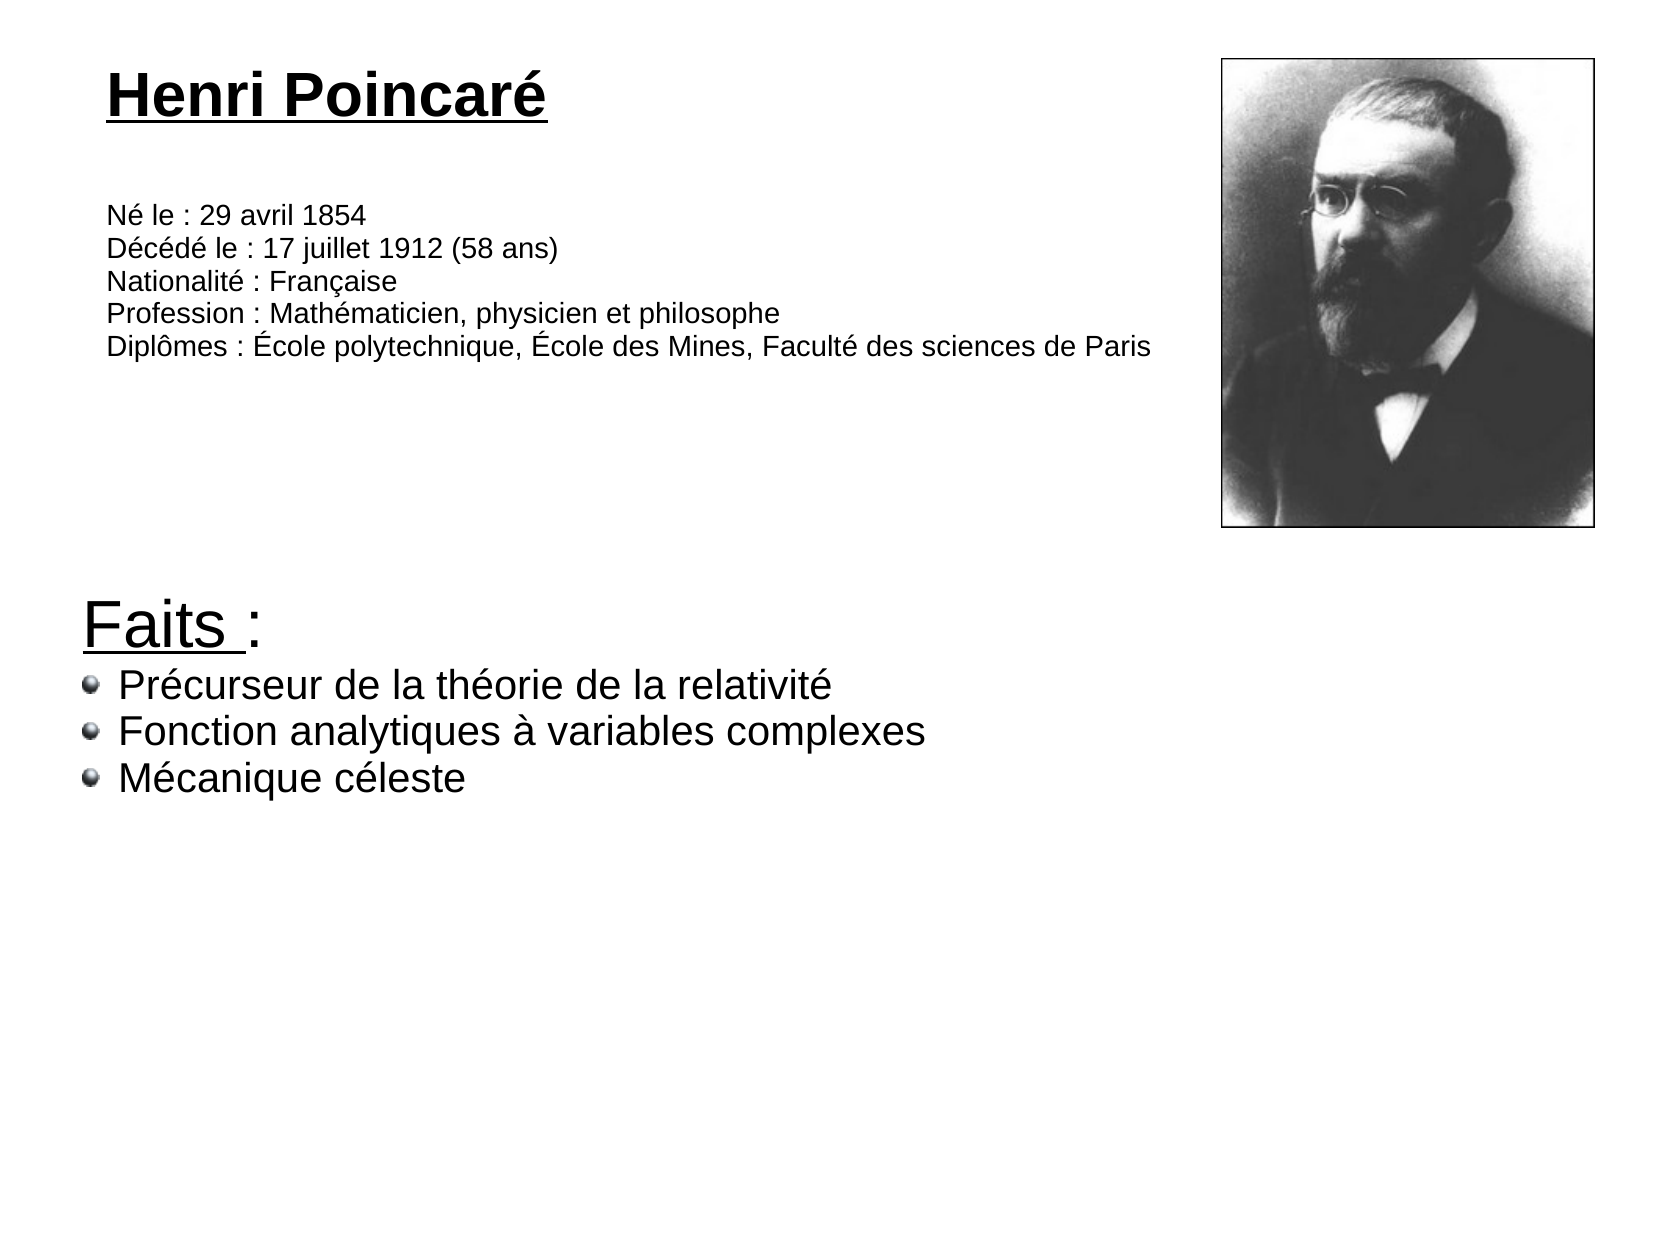

# Henri Poincaré Né le : 29 avril 1854 Décédé le : 17 juillet 1912 (58 ans) Nationalité : Française Profession : Mathématicien, physicien et philosophe Diplômes : École polytechnique, École des Mines, Faculté des sciences de Paris
Faits :
Précurseur de la théorie de la relativité
Fonction analytiques à variables complexes
Mécanique céleste